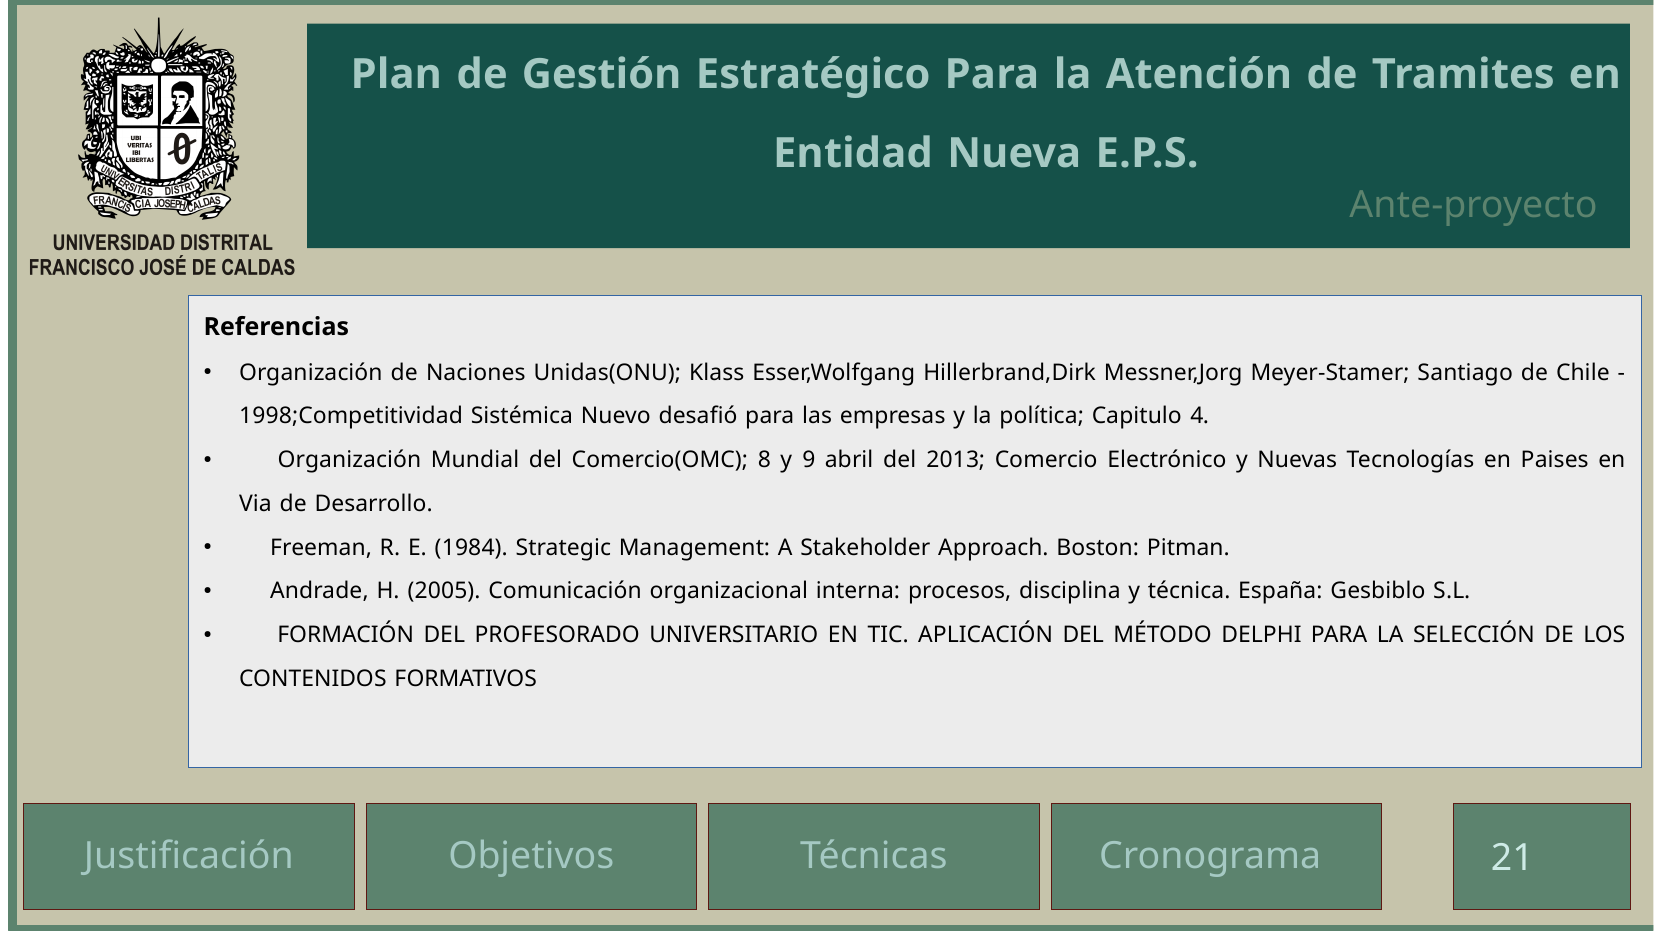

Plan de Gestión Estratégico Para la Atención de Tramites en Entidad Nueva E.P.S.
Ante-proyecto
Referencias
Organización de Naciones Unidas(ONU); Klass Esser,Wolfgang Hillerbrand,Dirk Messner,Jorg Meyer-Stamer; Santiago de Chile - 1998;Competitividad Sistémica Nuevo desafió para las empresas y la política; Capitulo 4.
 Organización Mundial del Comercio(OMC); 8 y 9 abril del 2013; Comercio Electrónico y Nuevas Tecnologías en Paises en Via de Desarrollo.
 Freeman, R. E. (1984). Strategic Management: A Stakeholder Approach. Boston: Pitman.
 Andrade, H. (2005). Comunicación organizacional interna: procesos, disciplina y técnica. España: Gesbiblo S.L.
 FORMACIÓN DEL PROFESORADO UNIVERSITARIO EN TIC. APLICACIÓN DEL MÉTODO DELPHI PARA LA SELECCIÓN DE LOS CONTENIDOS FORMATIVOS
Justificación
Objetivos
Técnicas
Cronograma